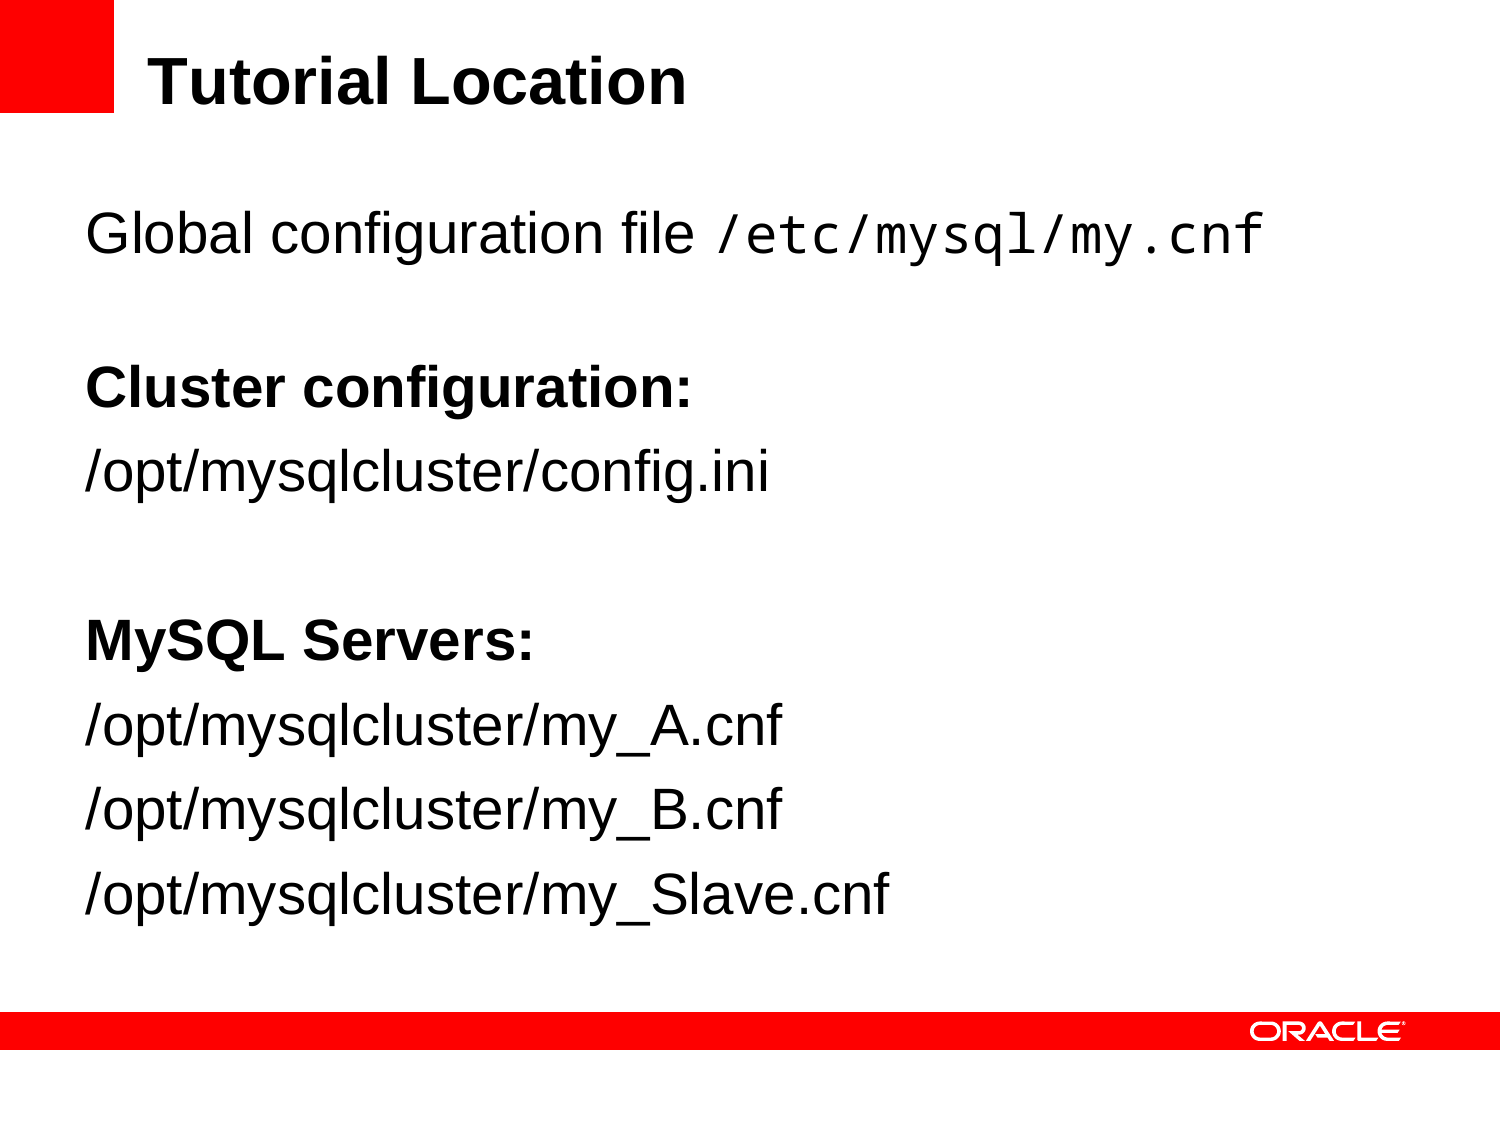

# Tutorial Location
Global configuration file /etc/mysql/my.cnf
Cluster configuration:
/opt/mysqlcluster/config.ini
MySQL Servers:
/opt/mysqlcluster/my_A.cnf
/opt/mysqlcluster/my_B.cnf
/opt/mysqlcluster/my_Slave.cnf